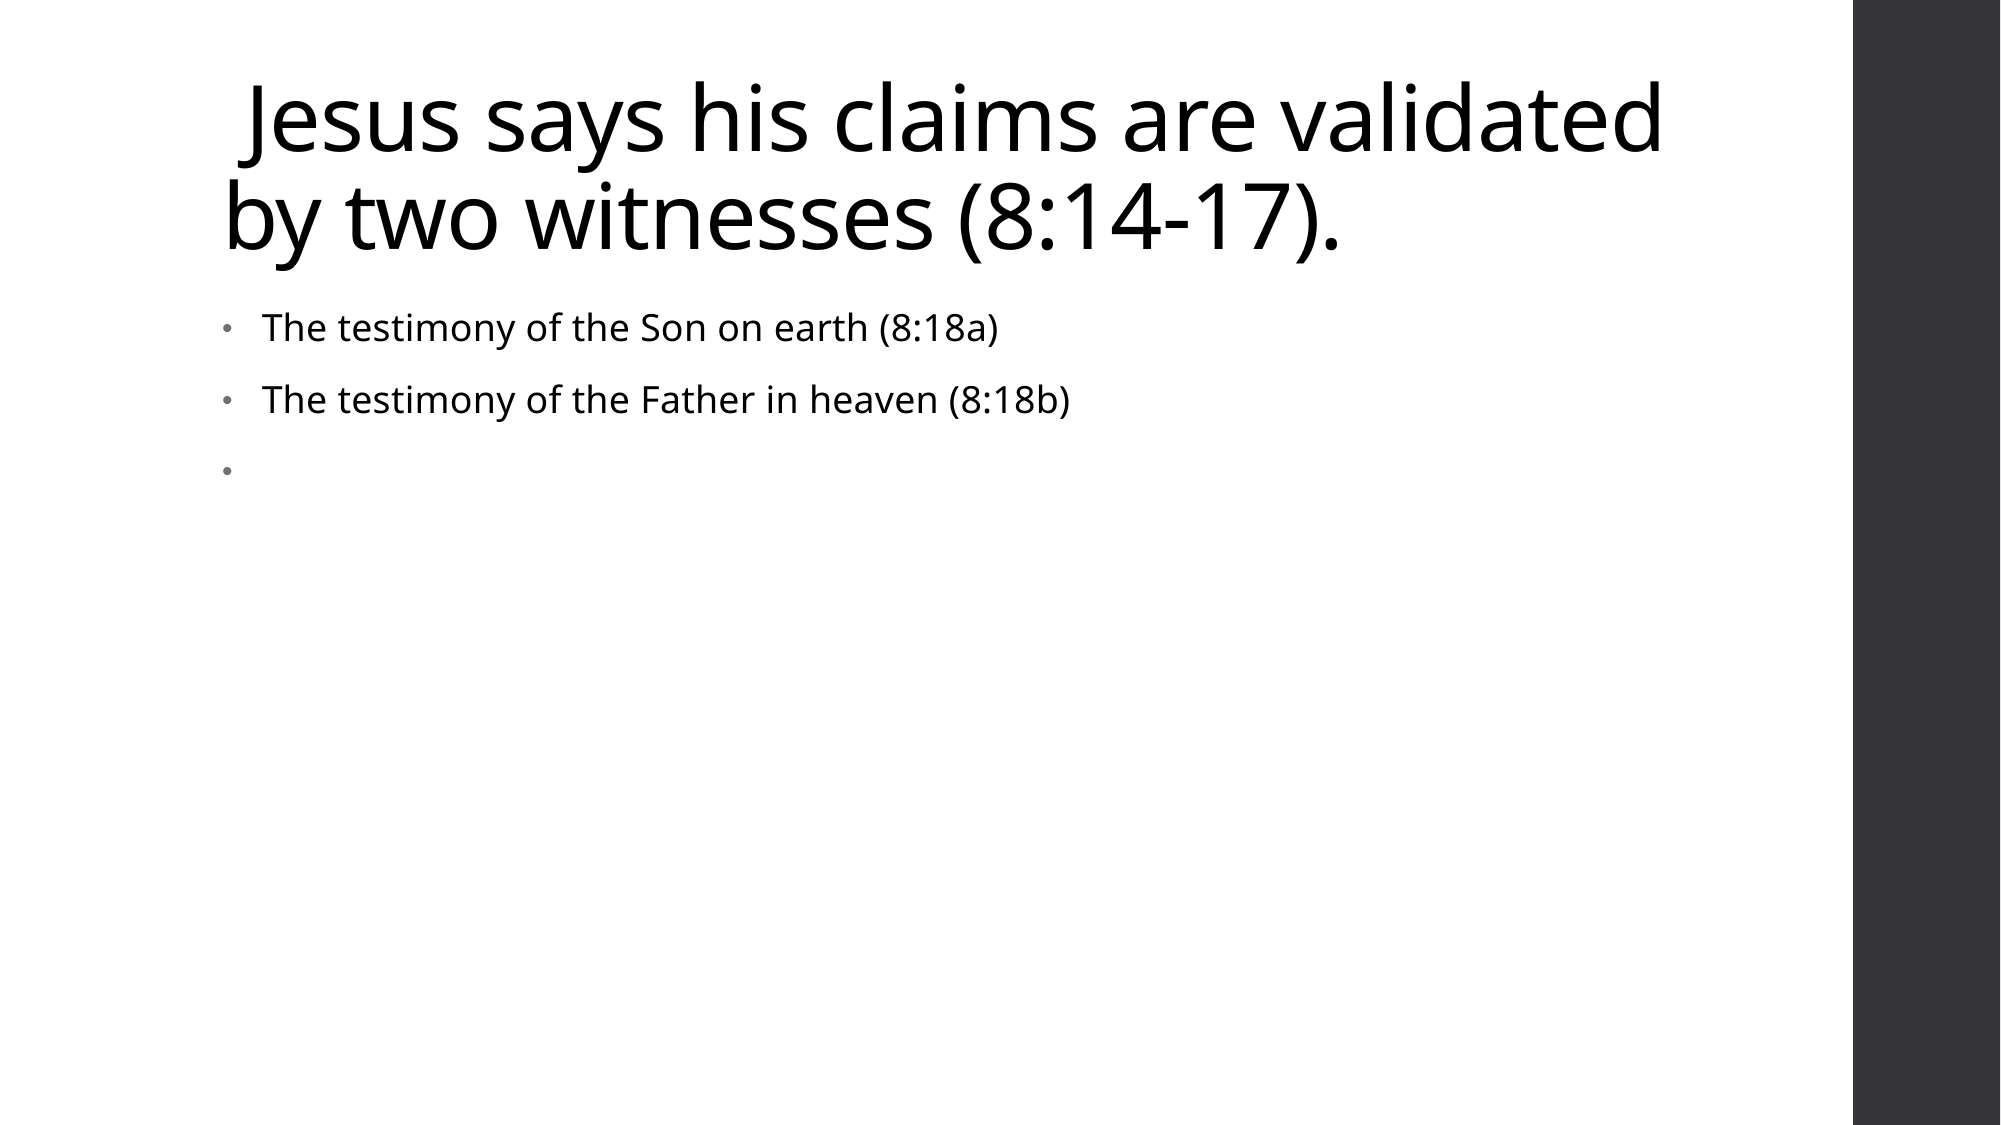

# Jesus says his claims are validated by two witnesses (8:14-17).
 The testimony of the Son on earth (8:18a)
 The testimony of the Father in heaven (8:18b)